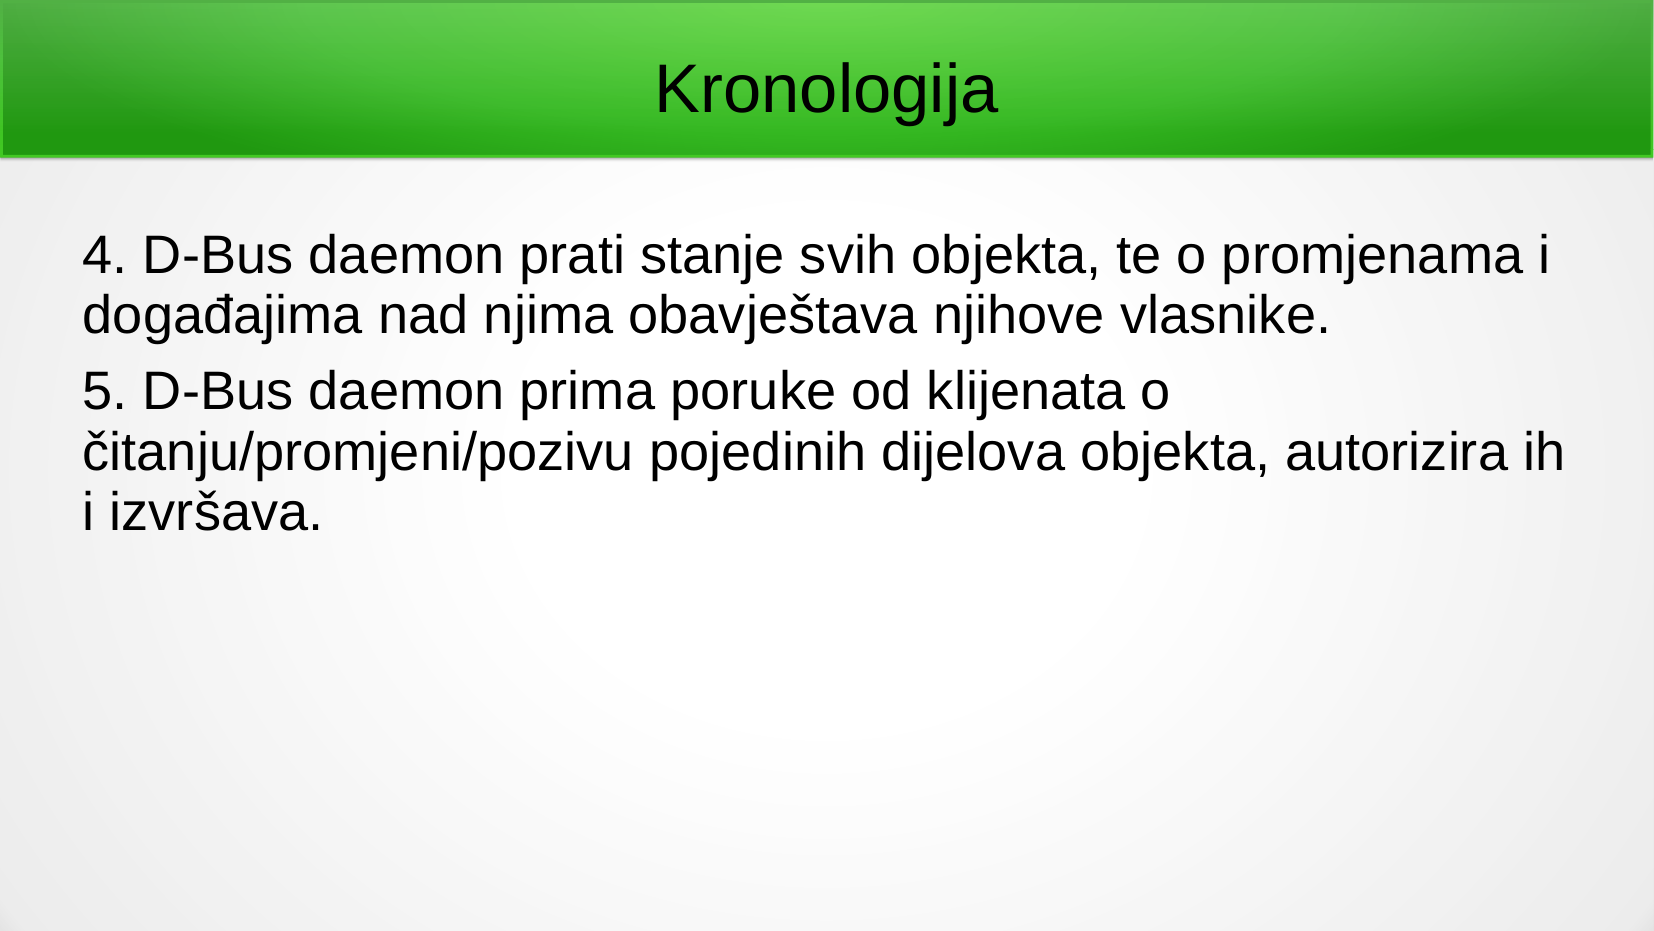

# Kronologija
 D-Bus daemon prati stanje svih objekta, te o promjenama i događajima nad njima obavještava njihove vlasnike.
 D-Bus daemon prima poruke od klijenata o čitanju/promjeni/pozivu pojedinih dijelova objekta, autorizira ih i izvršava.